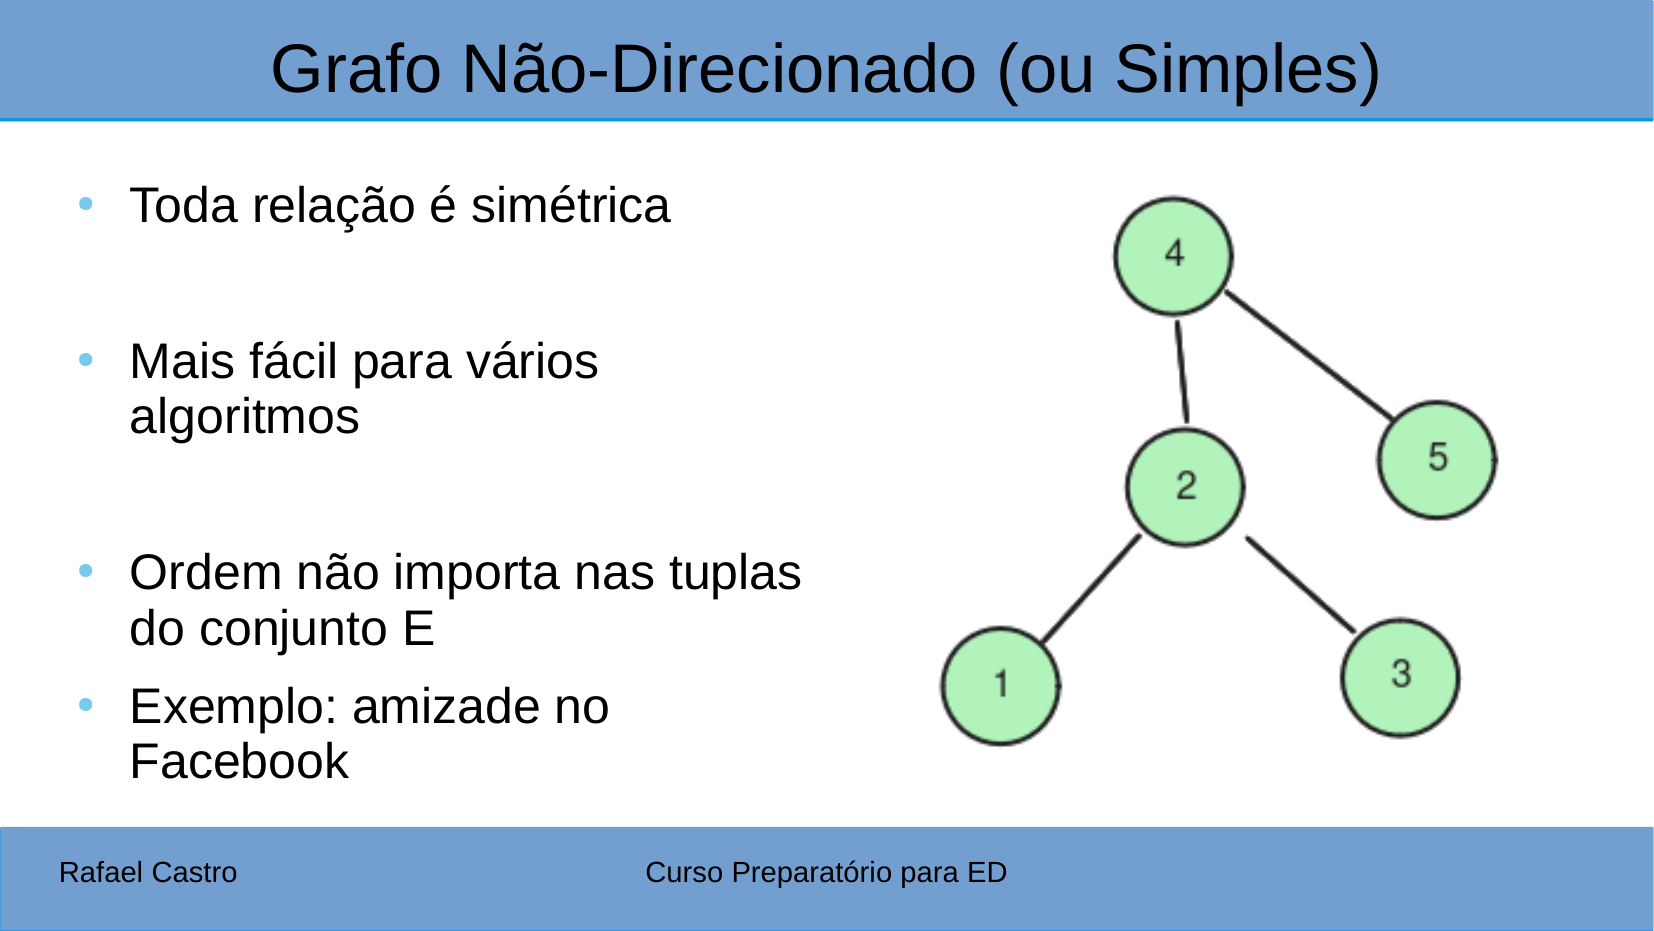

# Grafo Não-Direcionado (ou Simples)
Toda relação é simétrica
Mais fácil para vários algoritmos
Ordem não importa nas tuplas do conjunto E
Exemplo: amizade no Facebook
Curso Preparatório para ED